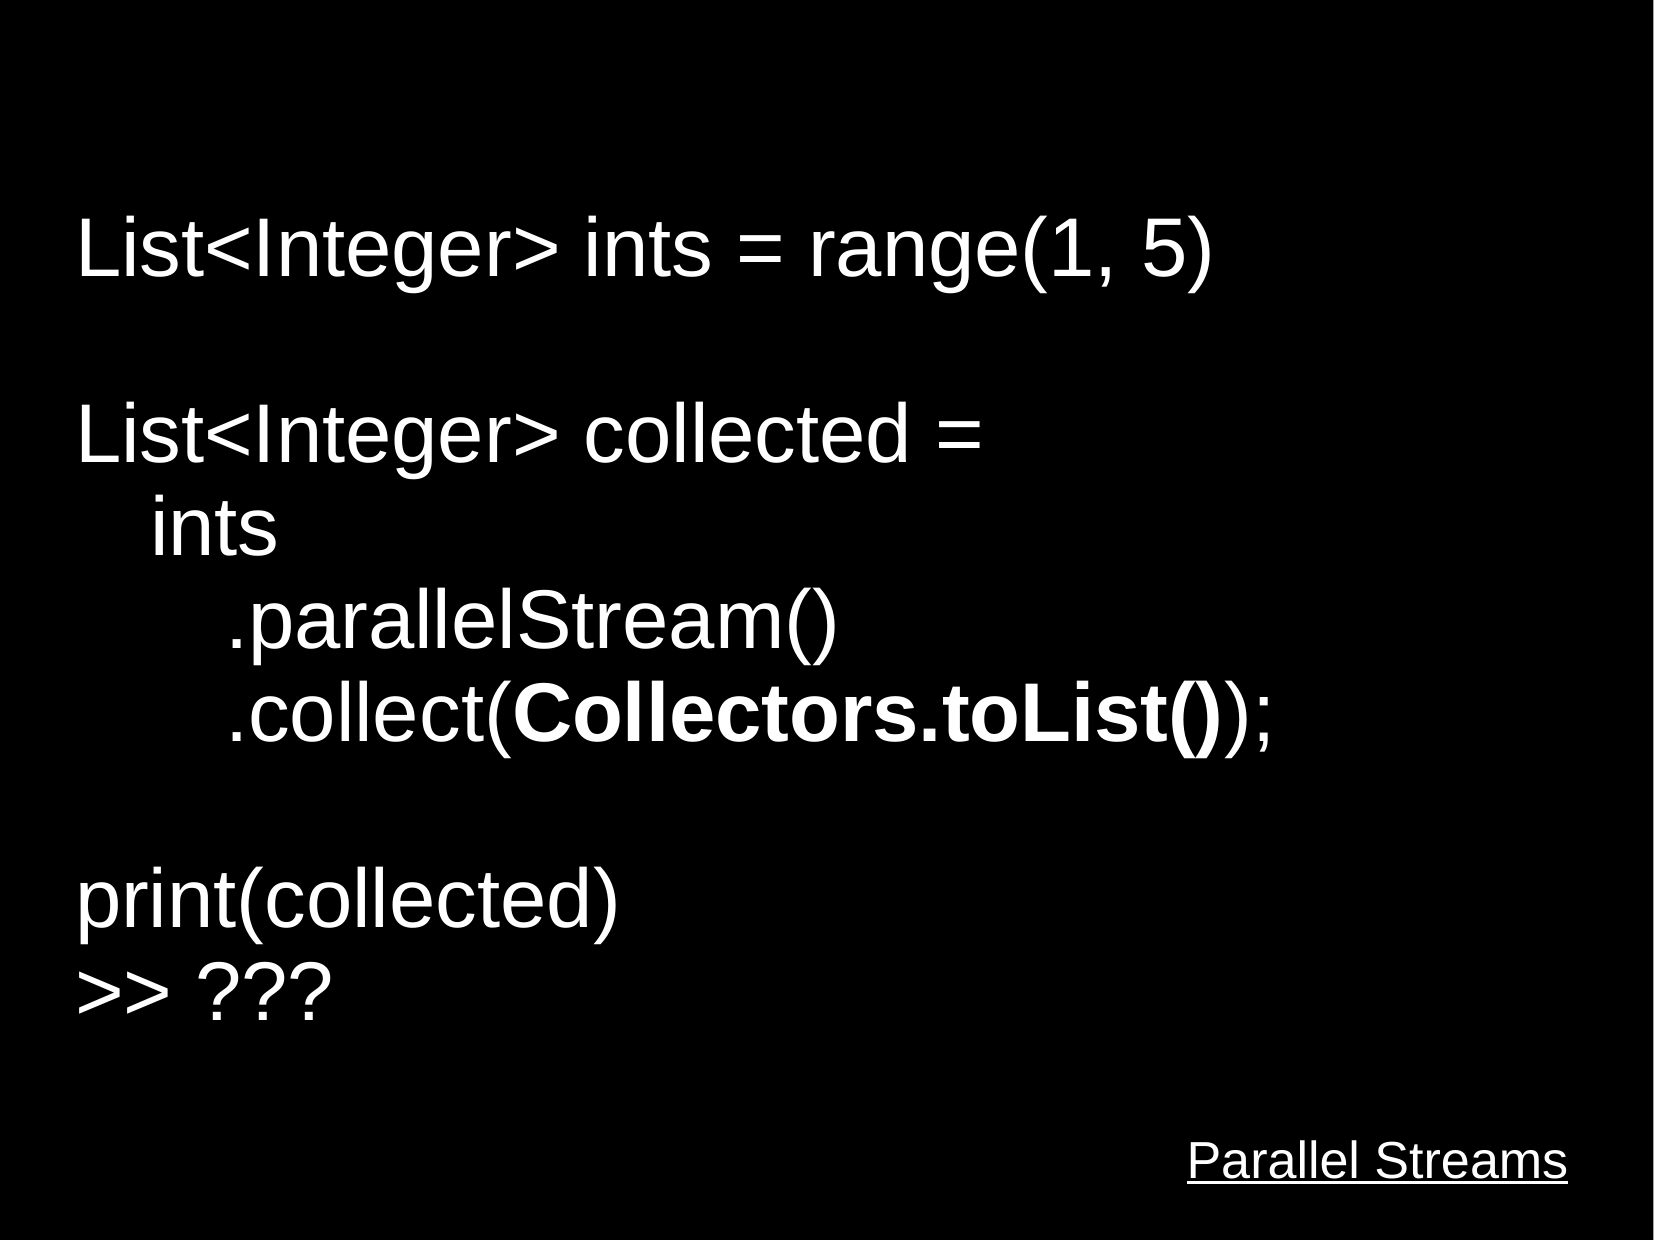

# List<Integer> ints = range(1, 5)
	List<Integer> collected =
		ints
			.parallelStream()
			.collect(Collectors.toList());
	print(collected)
	>> ???
Parallel Streams